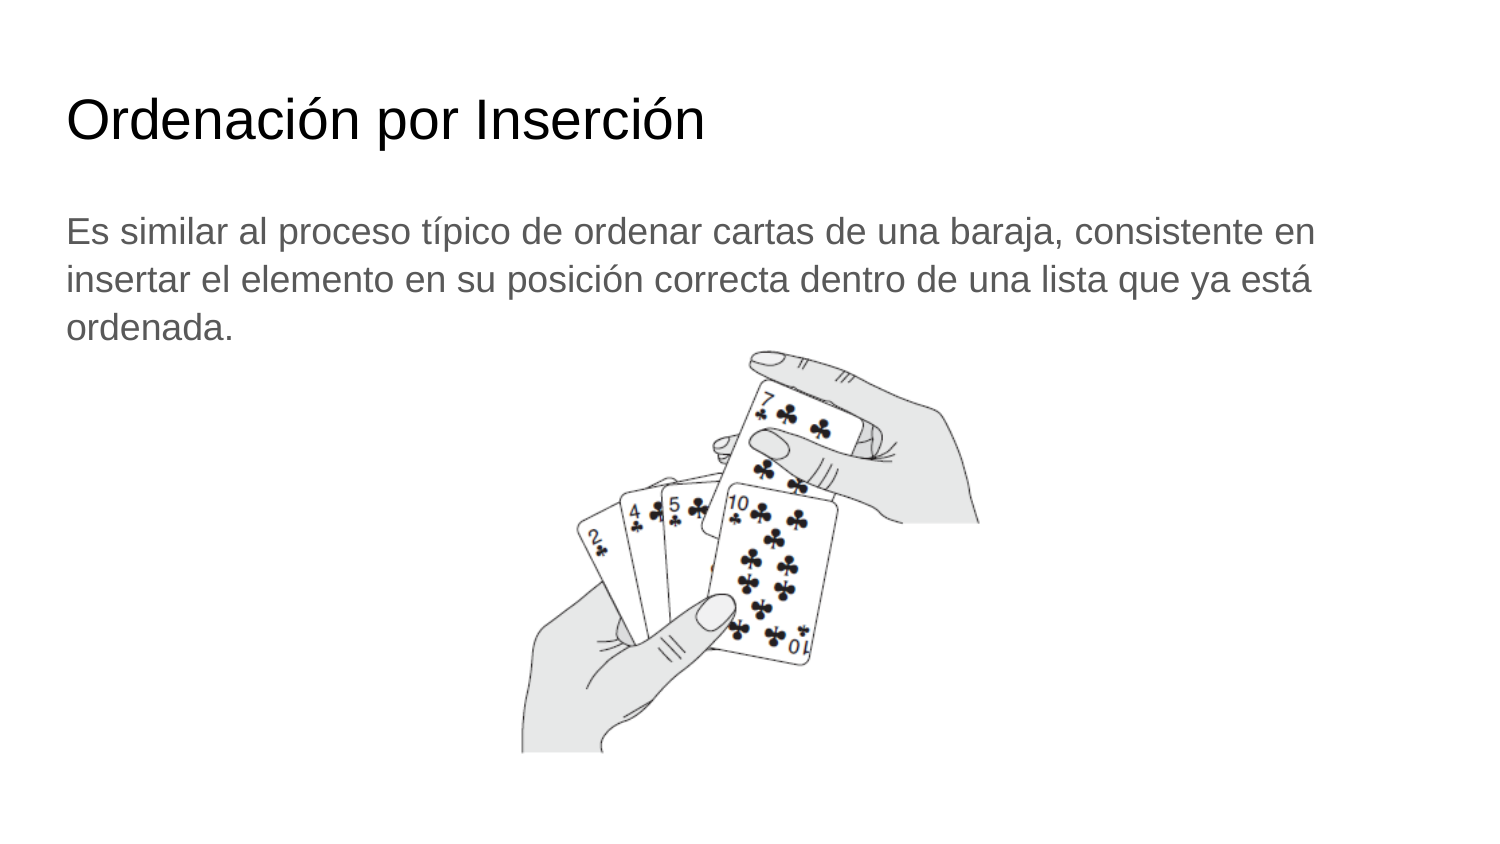

# Ordenación por Inserción
Es similar al proceso típico de ordenar cartas de una baraja, consistente en insertar el elemento en su posición correcta dentro de una lista que ya está ordenada.